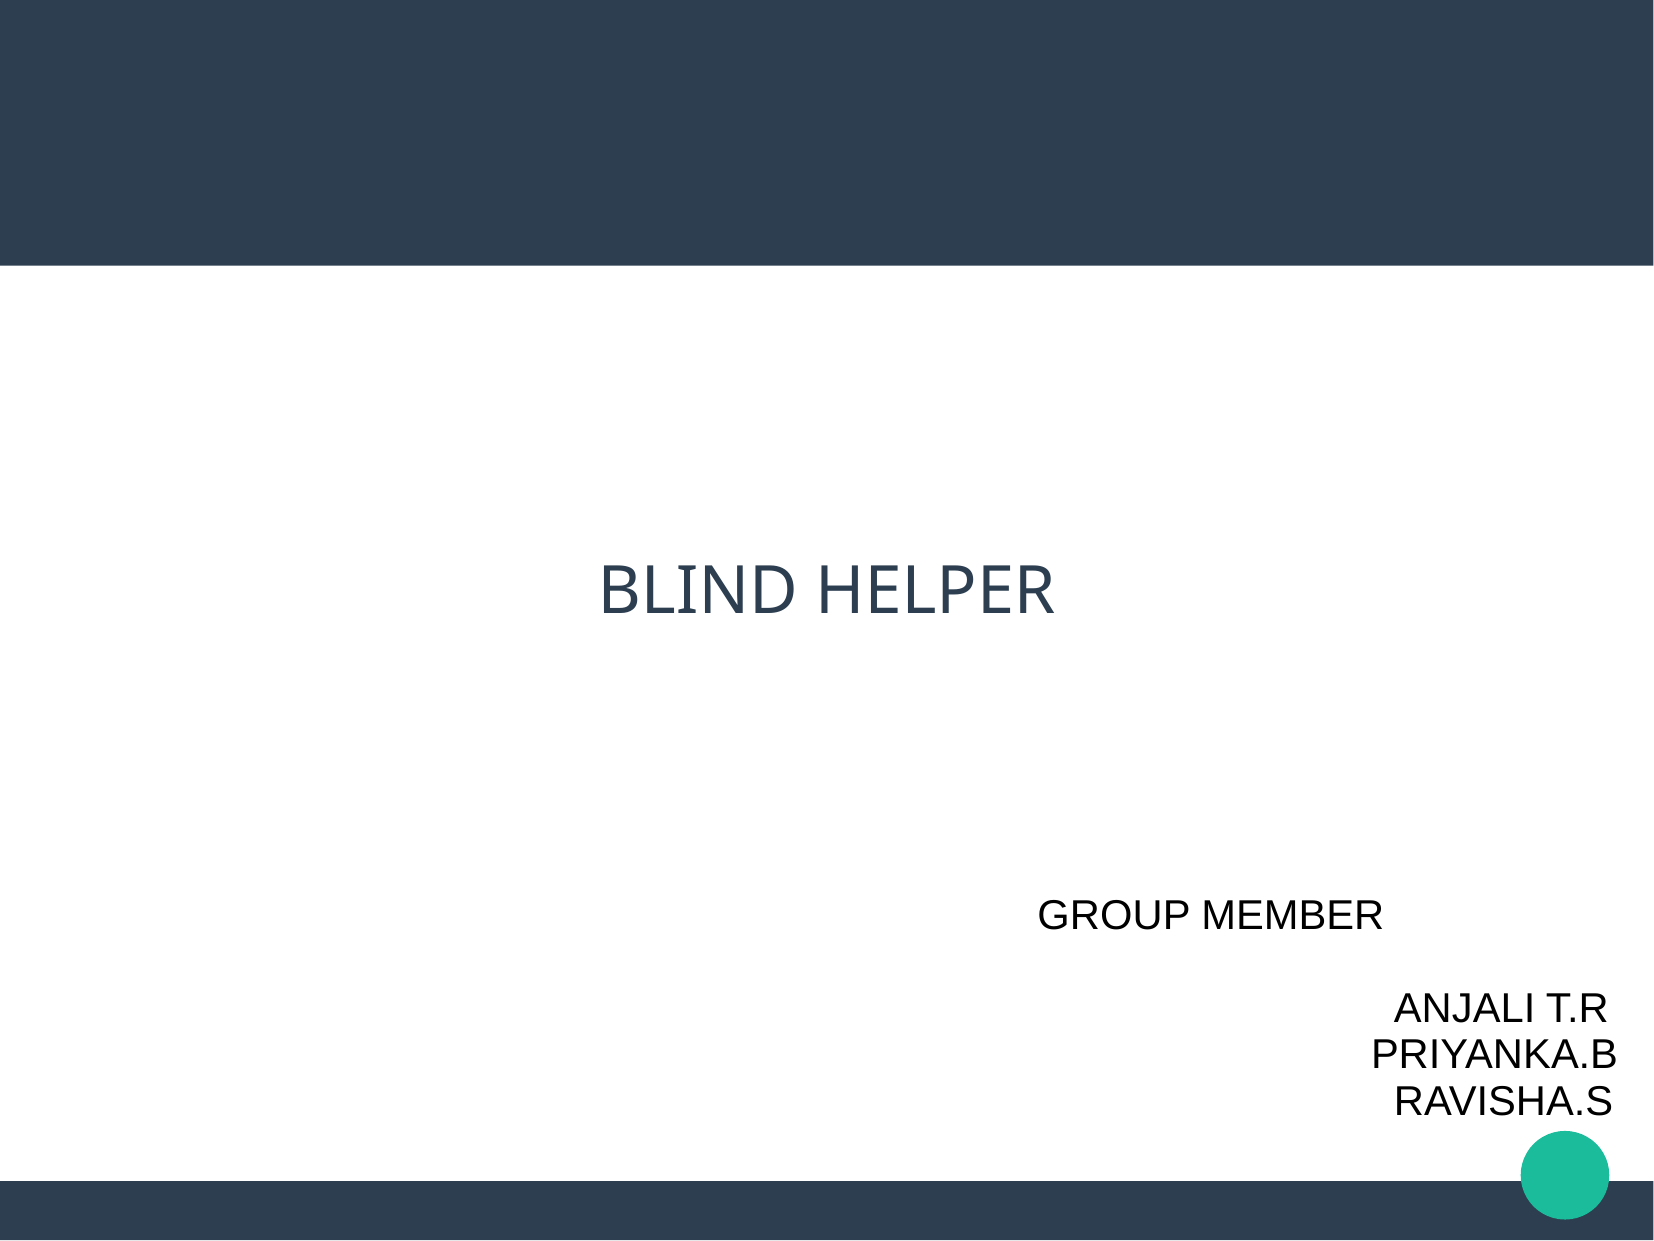

#
BLIND HELPER
GROUP MEMBER
 ANJALI T.R
 PRIYANKA.B
 RAVISHA.S